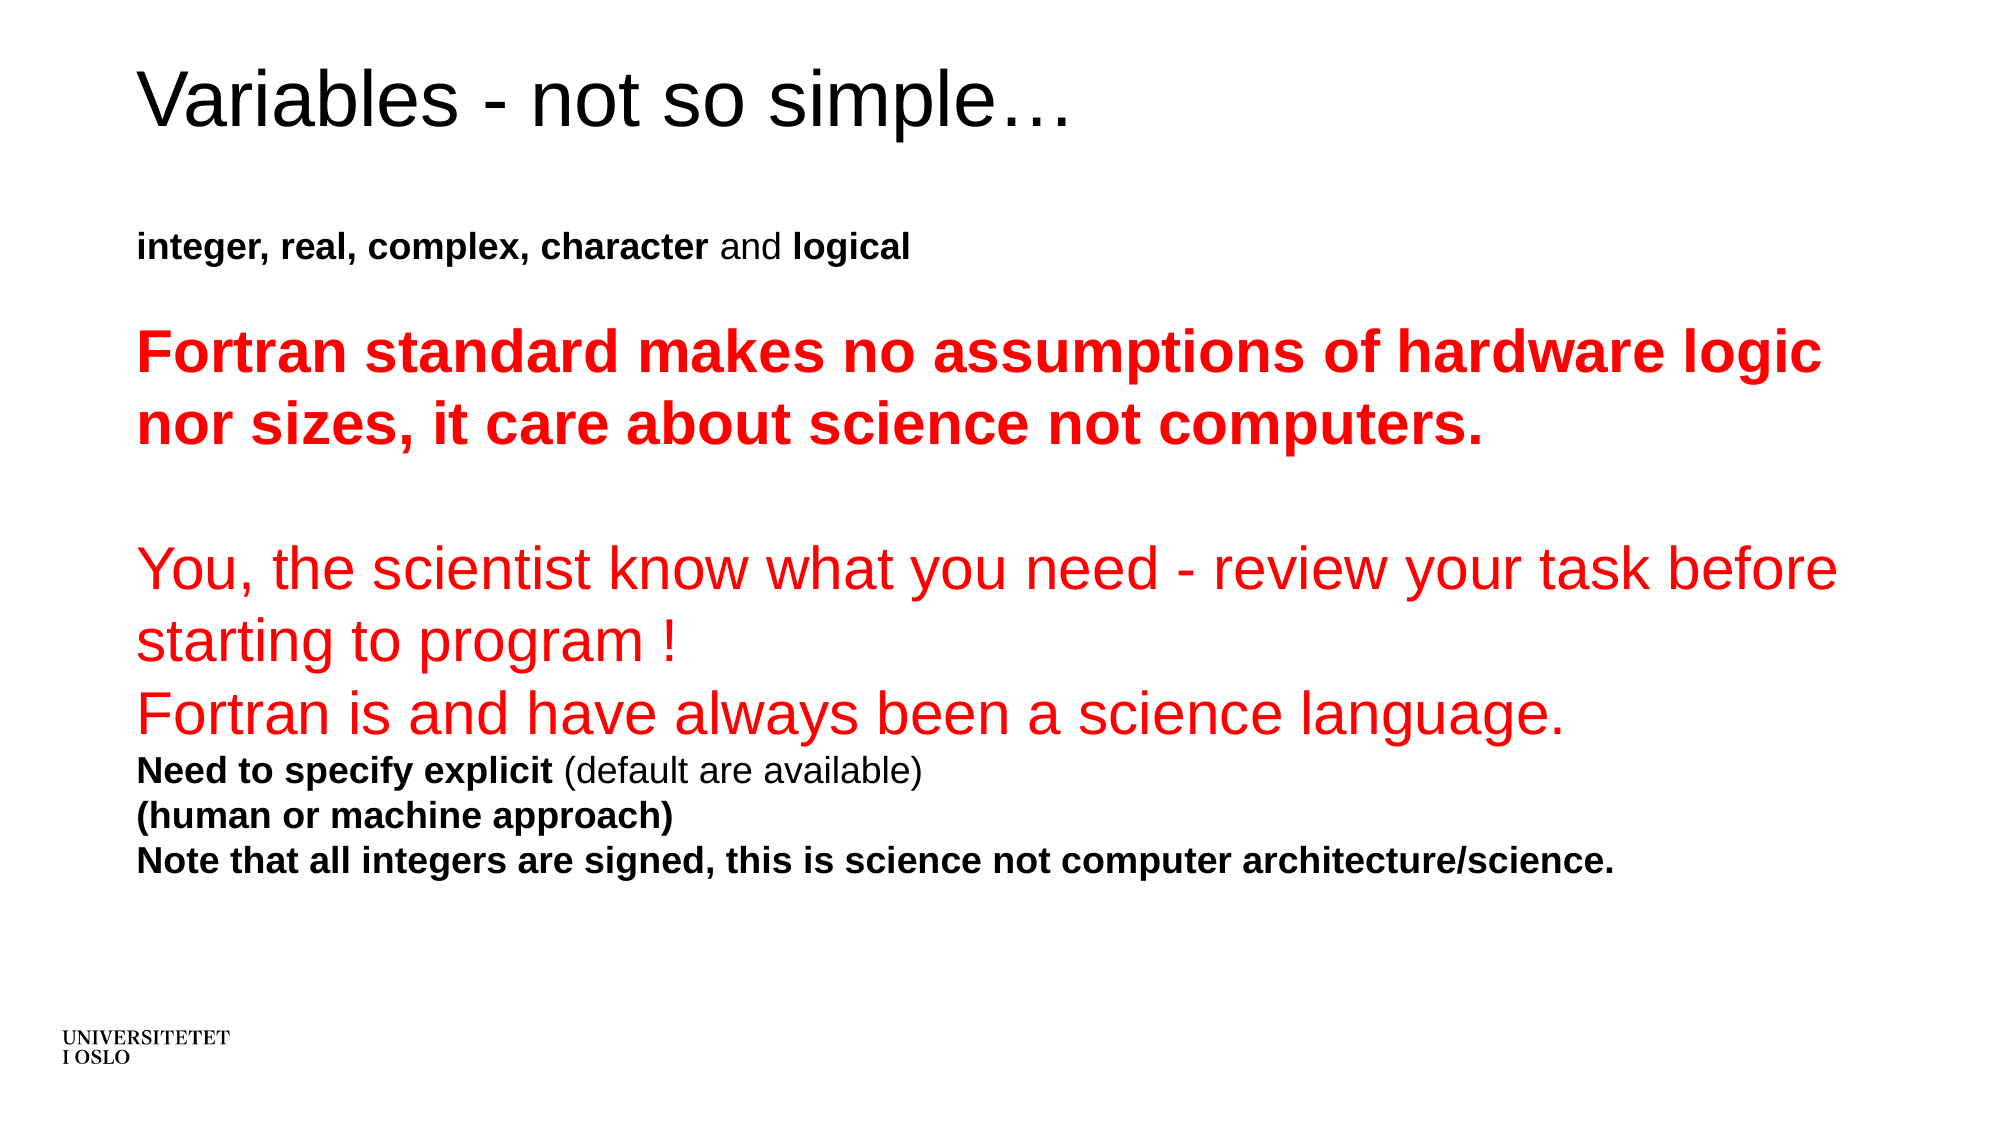

# Variables - not so simple…
integer, real, complex, character and logical
Fortran standard makes no assumptions of hardware logic nor sizes, it care about science not computers.
You, the scientist know what you need - review your task before starting to program !
Fortran is and have always been a science language.
Need to specify explicit (default are available)
(human or machine approach)
Note that all integers are signed, this is science not computer architecture/science.